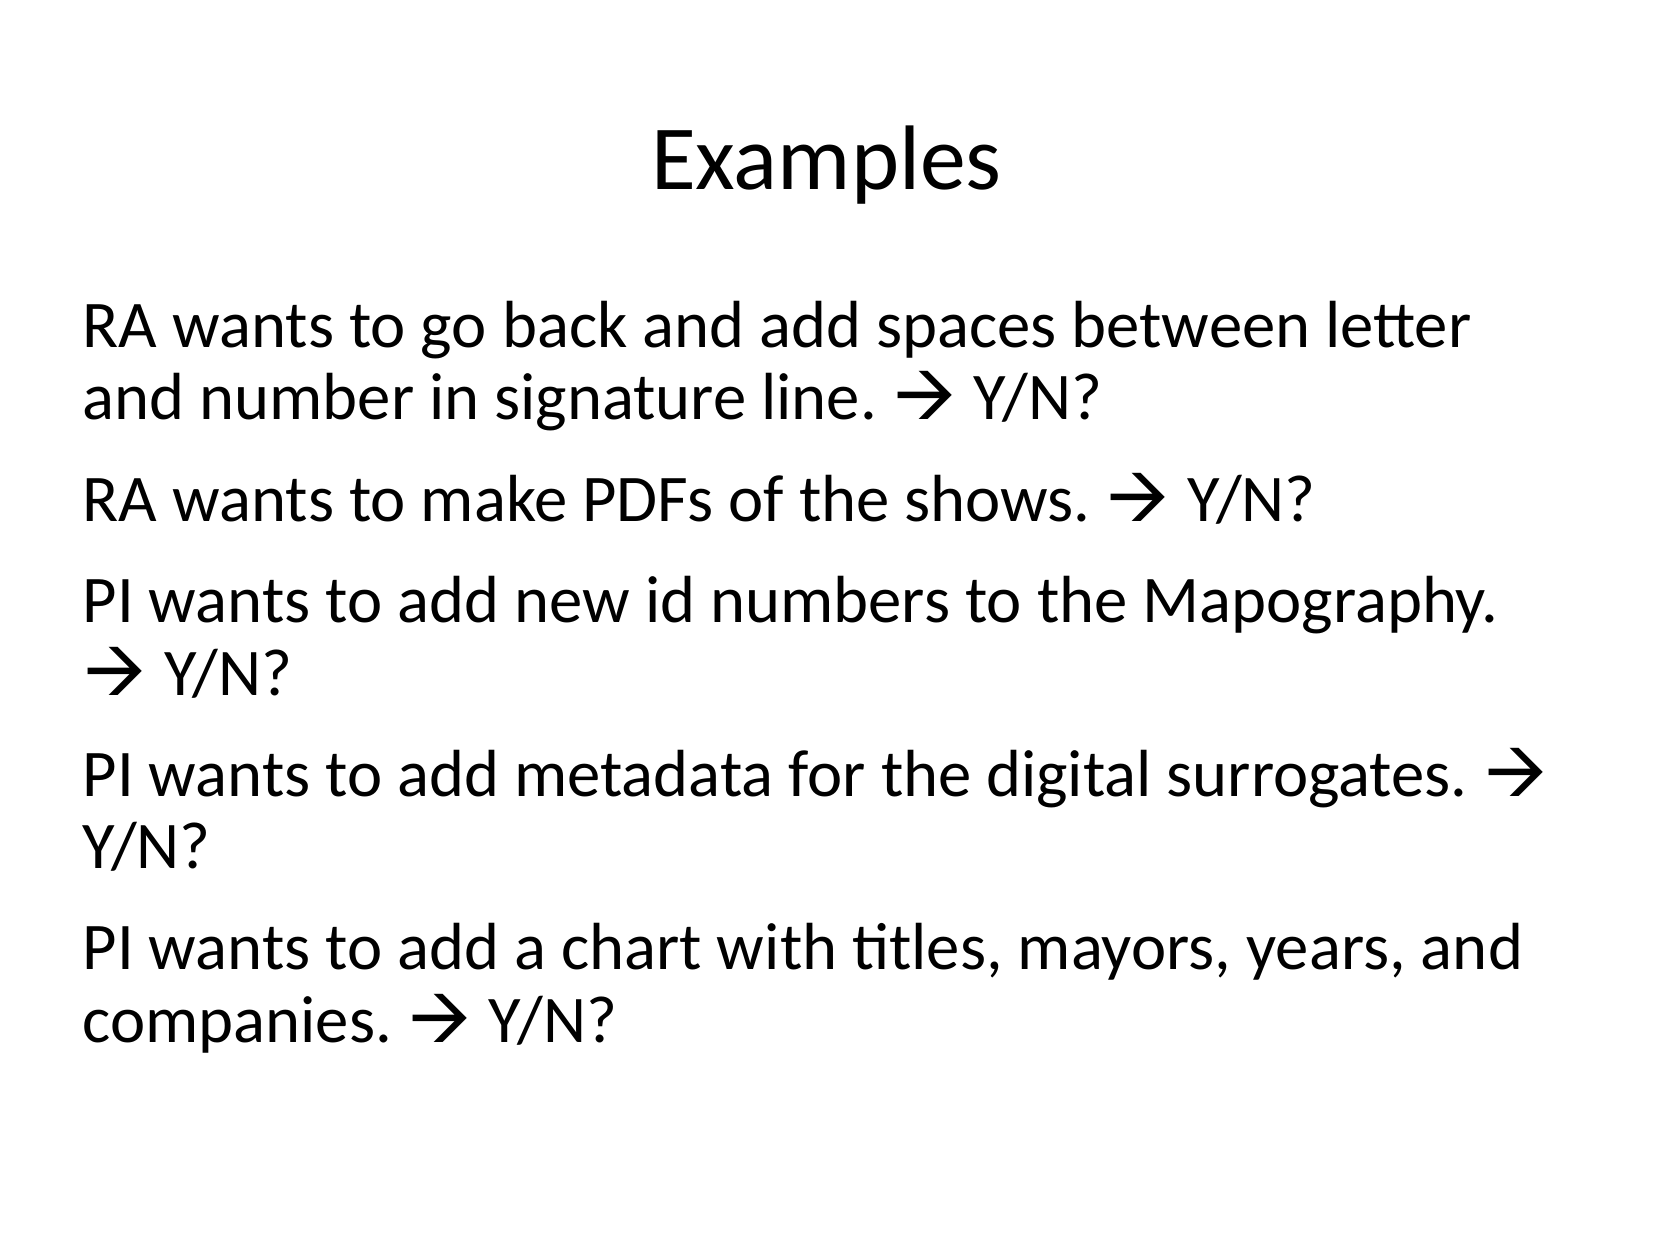

# Examples
RA wants to go back and add spaces between letter and number in signature line.  Y/N?
RA wants to make PDFs of the shows.  Y/N?
PI wants to add new id numbers to the Mapography.  Y/N?
PI wants to add metadata for the digital surrogates.  Y/N?
PI wants to add a chart with titles, mayors, years, and companies.  Y/N?